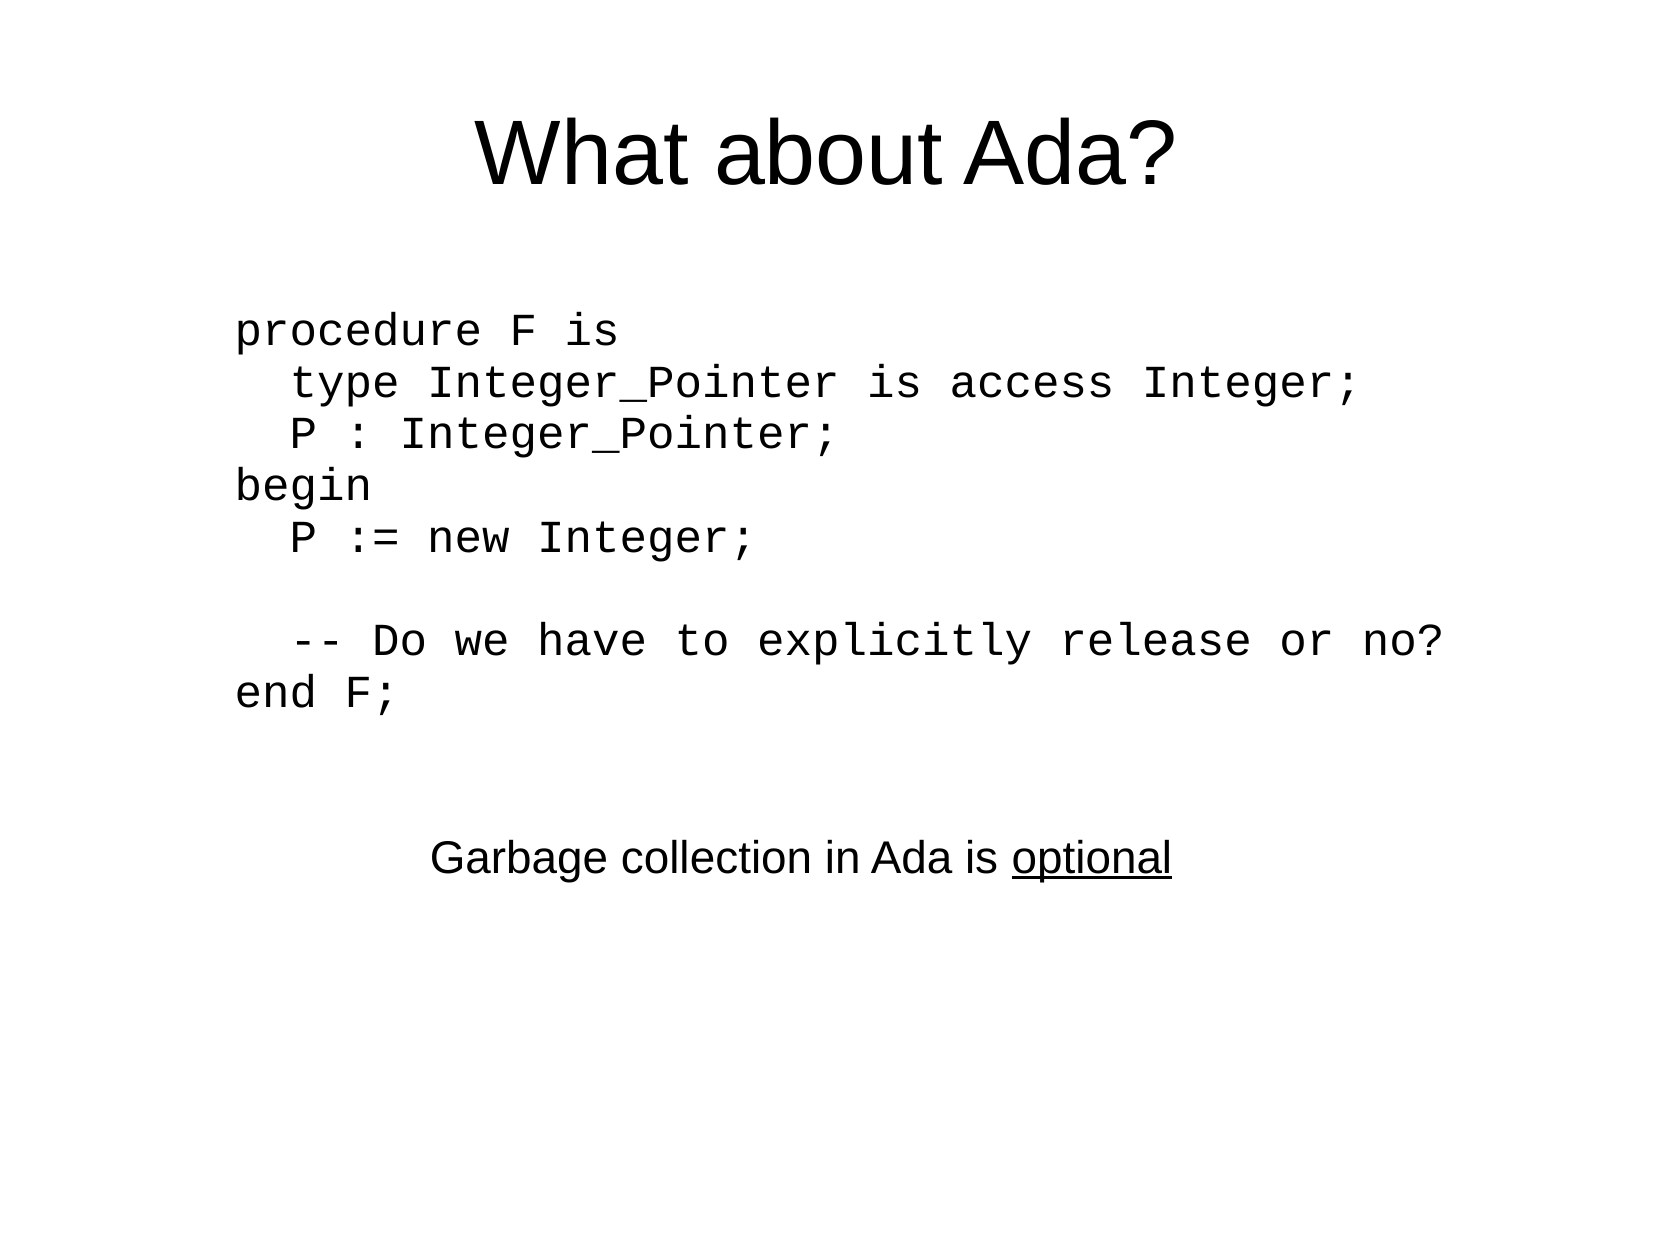

# What about Ada?
procedure F is
 type Integer_Pointer is access Integer;
 P : Integer_Pointer;
begin
 P := new Integer;
 -- Do we have to explicitly release or no?
end F;
Garbage collection in Ada is optional